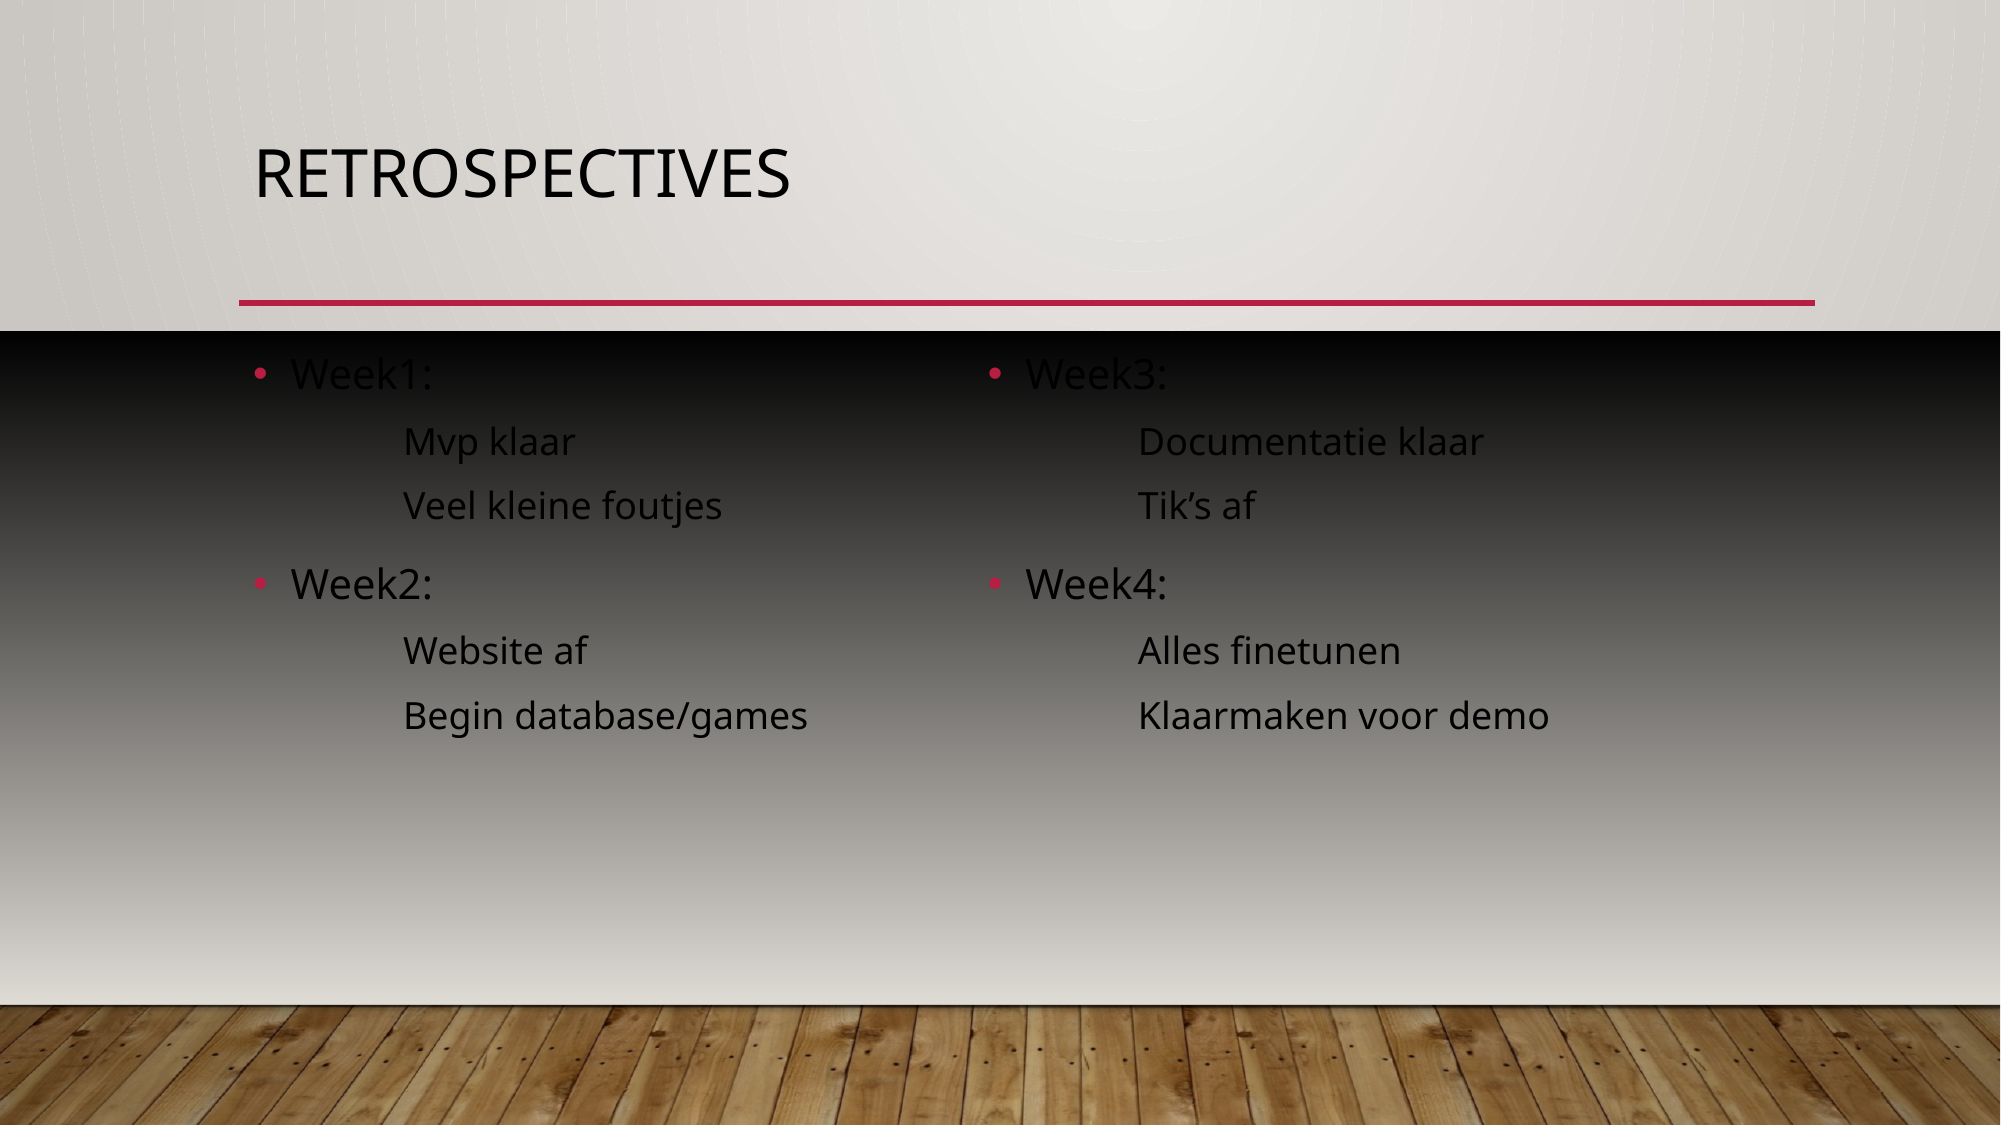

# retrospectives
Week1:
Mvp klaar
Veel kleine foutjes
Week2:
Website af
Begin database/games
Week3:
Documentatie klaar
Tik’s af
Week4:
Alles finetunen
Klaarmaken voor demo